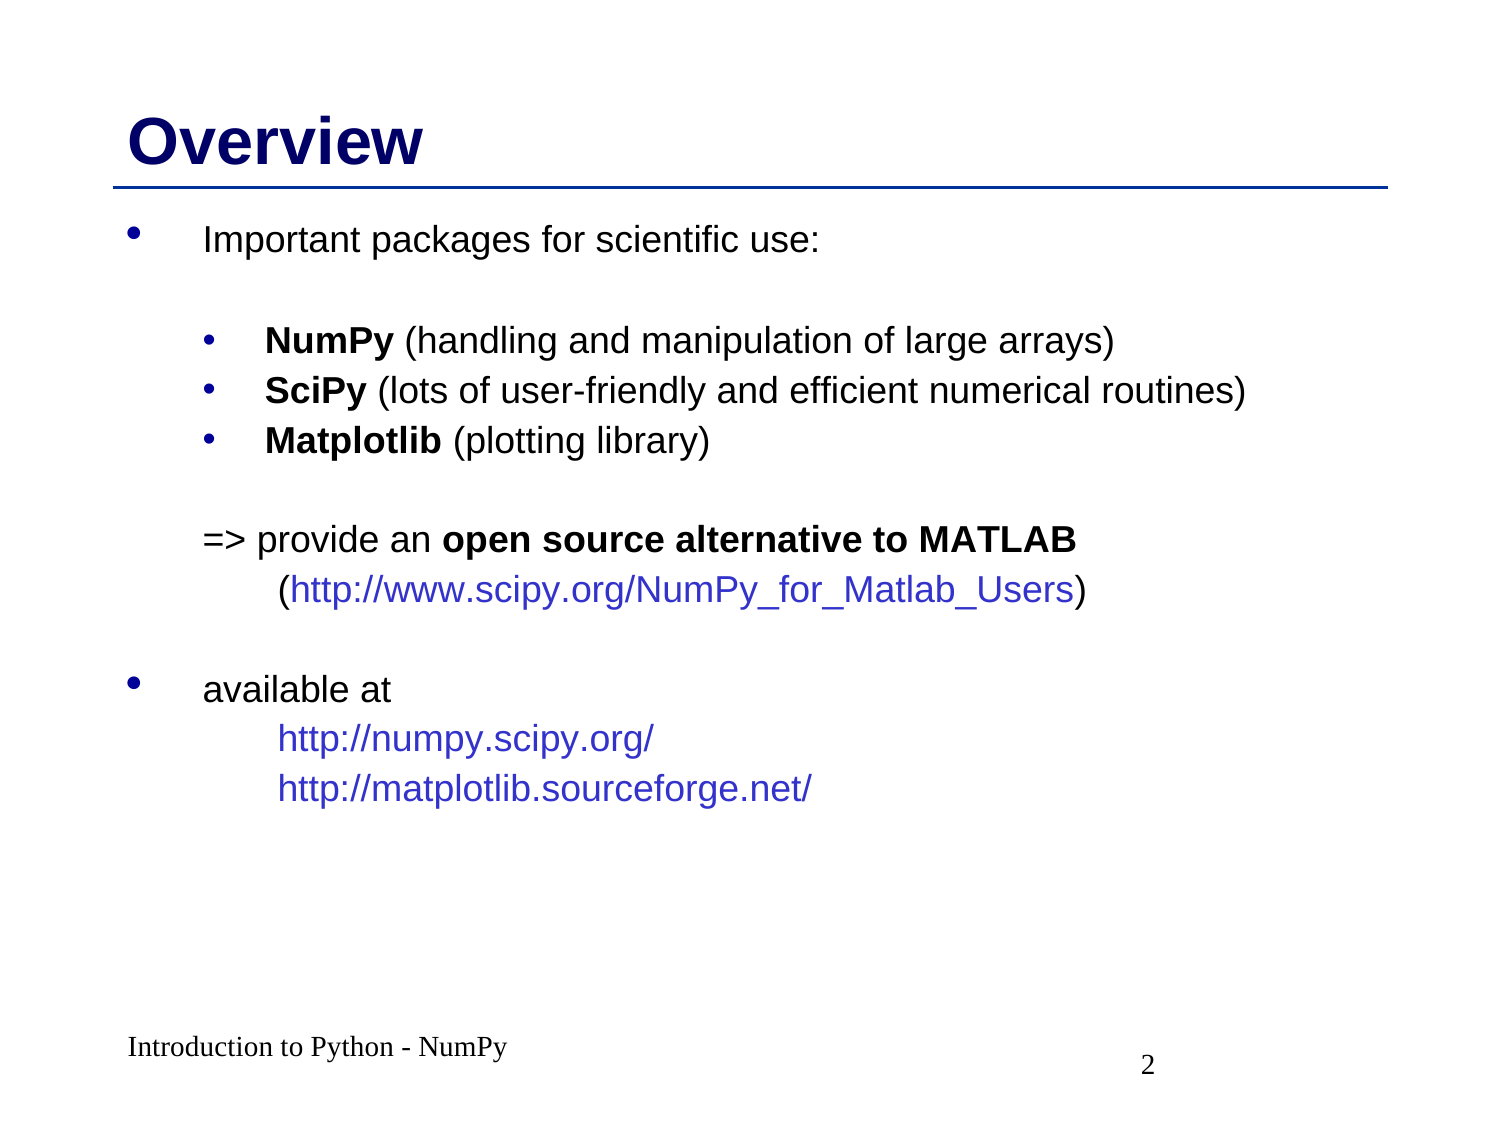

# Overview
Important packages for scientific use:
NumPy (handling and manipulation of large arrays)
SciPy (lots of user-friendly and efficient numerical routines)
Matplotlib (plotting library)
	=> provide an open source alternative to MATLAB
		(http://www.scipy.org/NumPy_for_Matlab_Users)
available at
		http://numpy.scipy.org/
		http://matplotlib.sourceforge.net/
Introduction to Python - NumPy